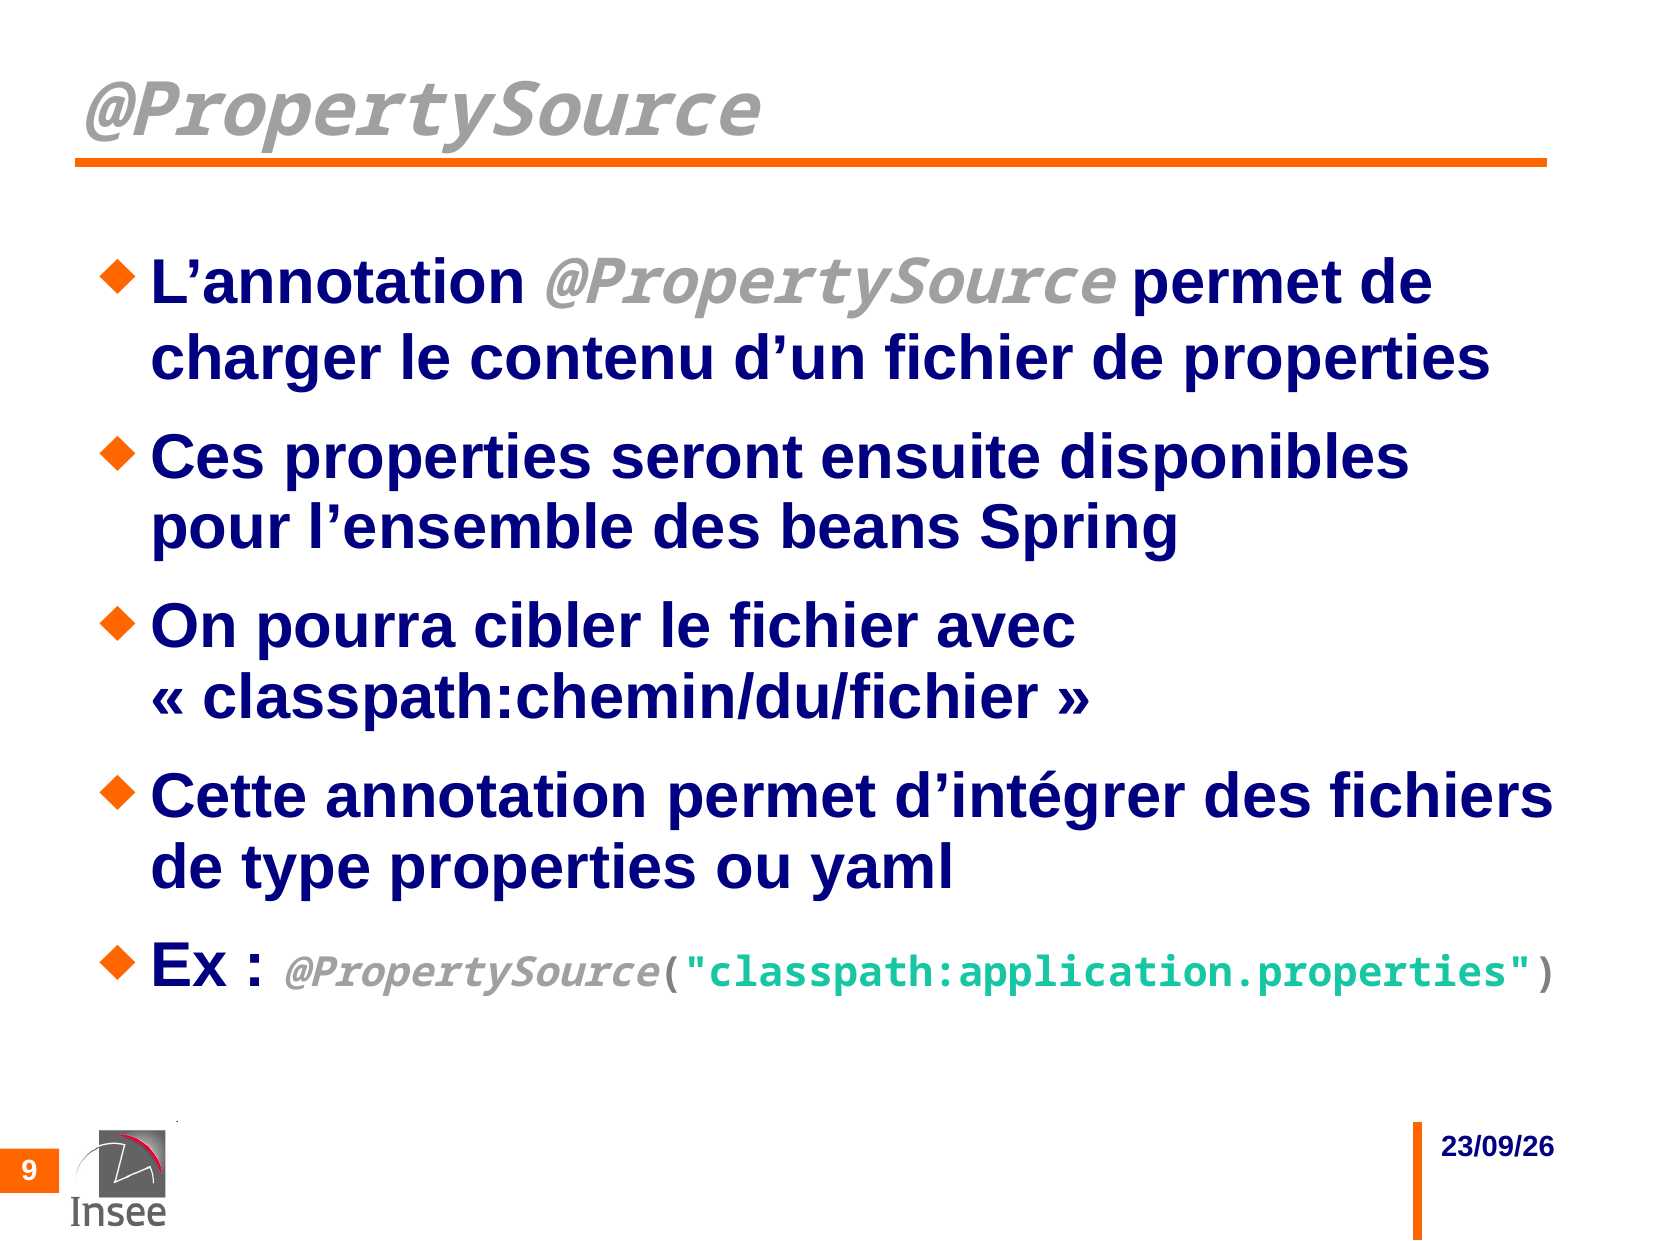

# @PropertySource
L’annotation @PropertySource permet de charger le contenu d’un fichier de properties
Ces properties seront ensuite disponibles pour l’ensemble des beans Spring
On pourra cibler le fichier avec « classpath:chemin/du/fichier »
Cette annotation permet d’intégrer des fichiers de type properties ou yaml
Ex : @PropertySource("classpath:application.properties")
9